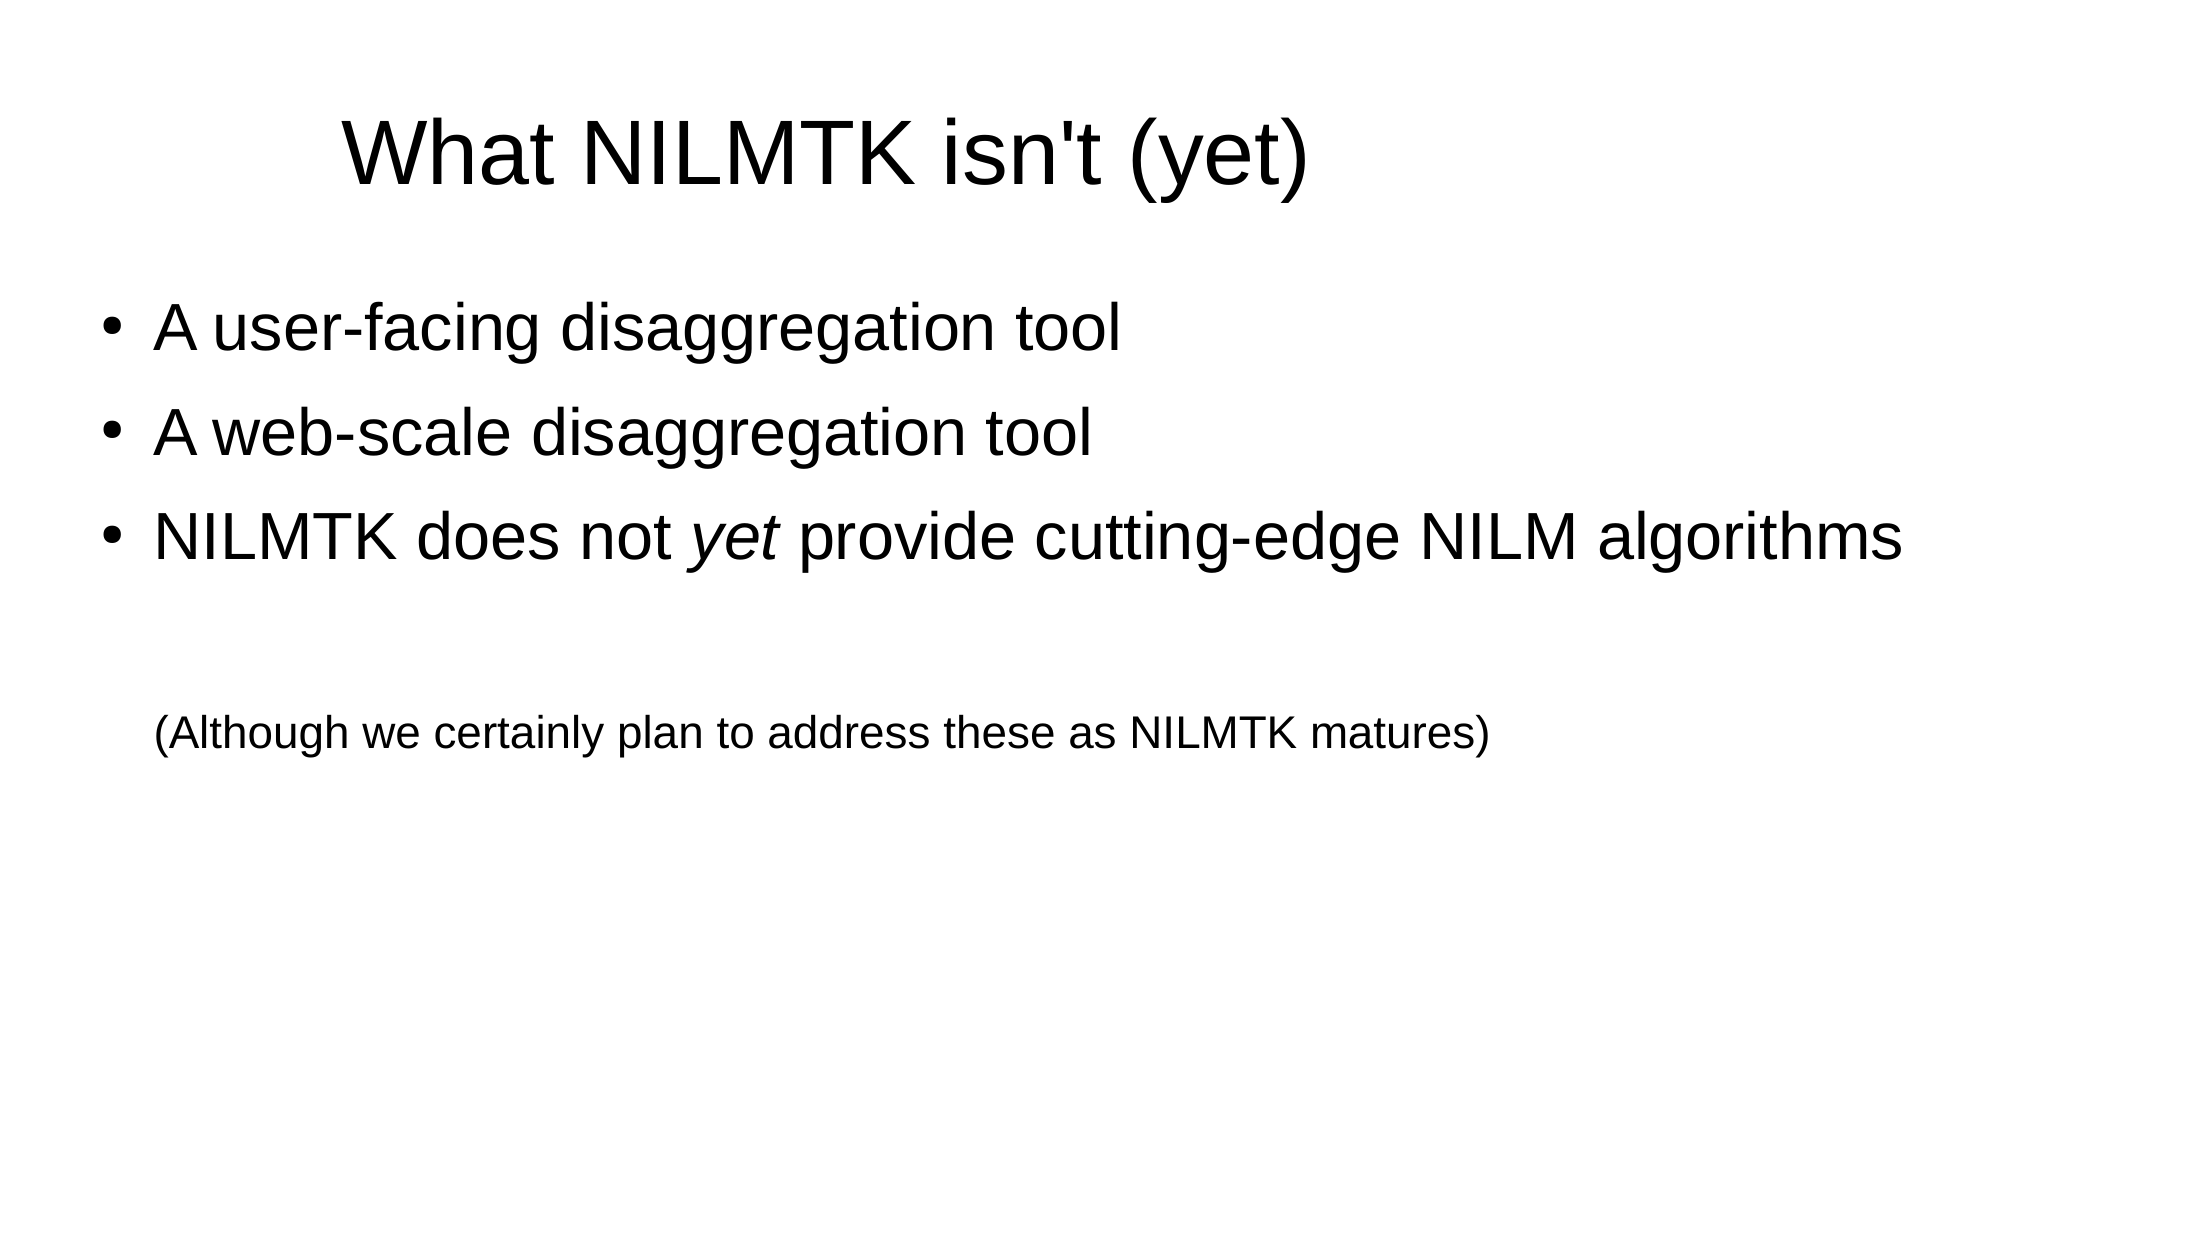

# What NILMTK isn't (yet)
A user-facing disaggregation tool
A web-scale disaggregation tool
NILMTK does not yet provide cutting-edge NILM algorithms
(Although we certainly plan to address these as NILMTK matures)